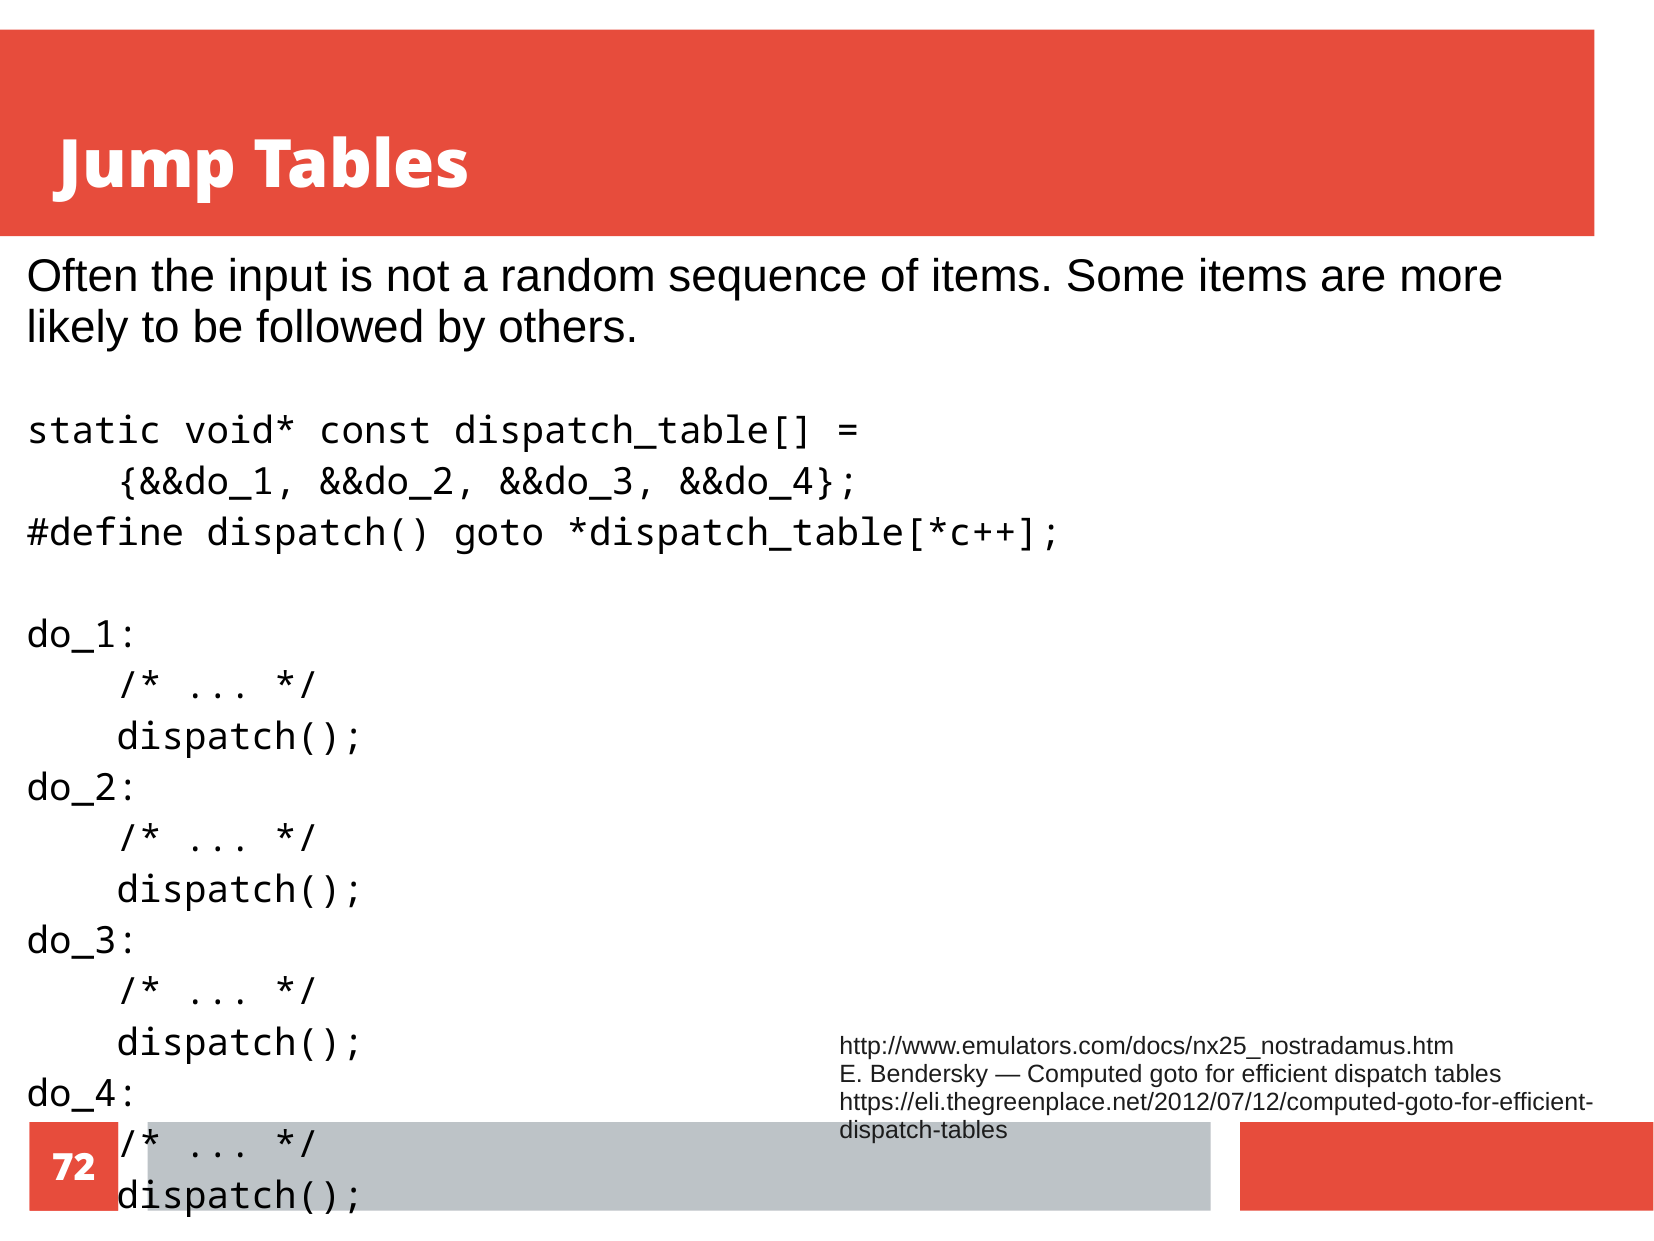

# Jump Tables
Often the input is not a random sequence of items. Some items are more likely to be followed by others.
static void* const dispatch_table[] =
 {&&do_1, &&do_2, &&do_3, &&do_4};
#define dispatch() goto *dispatch_table[*c++];
do_1:
 /* ... */
 dispatch();
do_2:
 /* ... */
 dispatch();
do_3:
 /* ... */
 dispatch();
do_4:
 /* ... */
 dispatch();
http://www.emulators.com/docs/nx25_nostradamus.htm
E. Bendersky — Computed goto for efficient dispatch tables https://eli.thegreenplace.net/2012/07/12/computed-goto-for-efficient-dispatch-tables
72